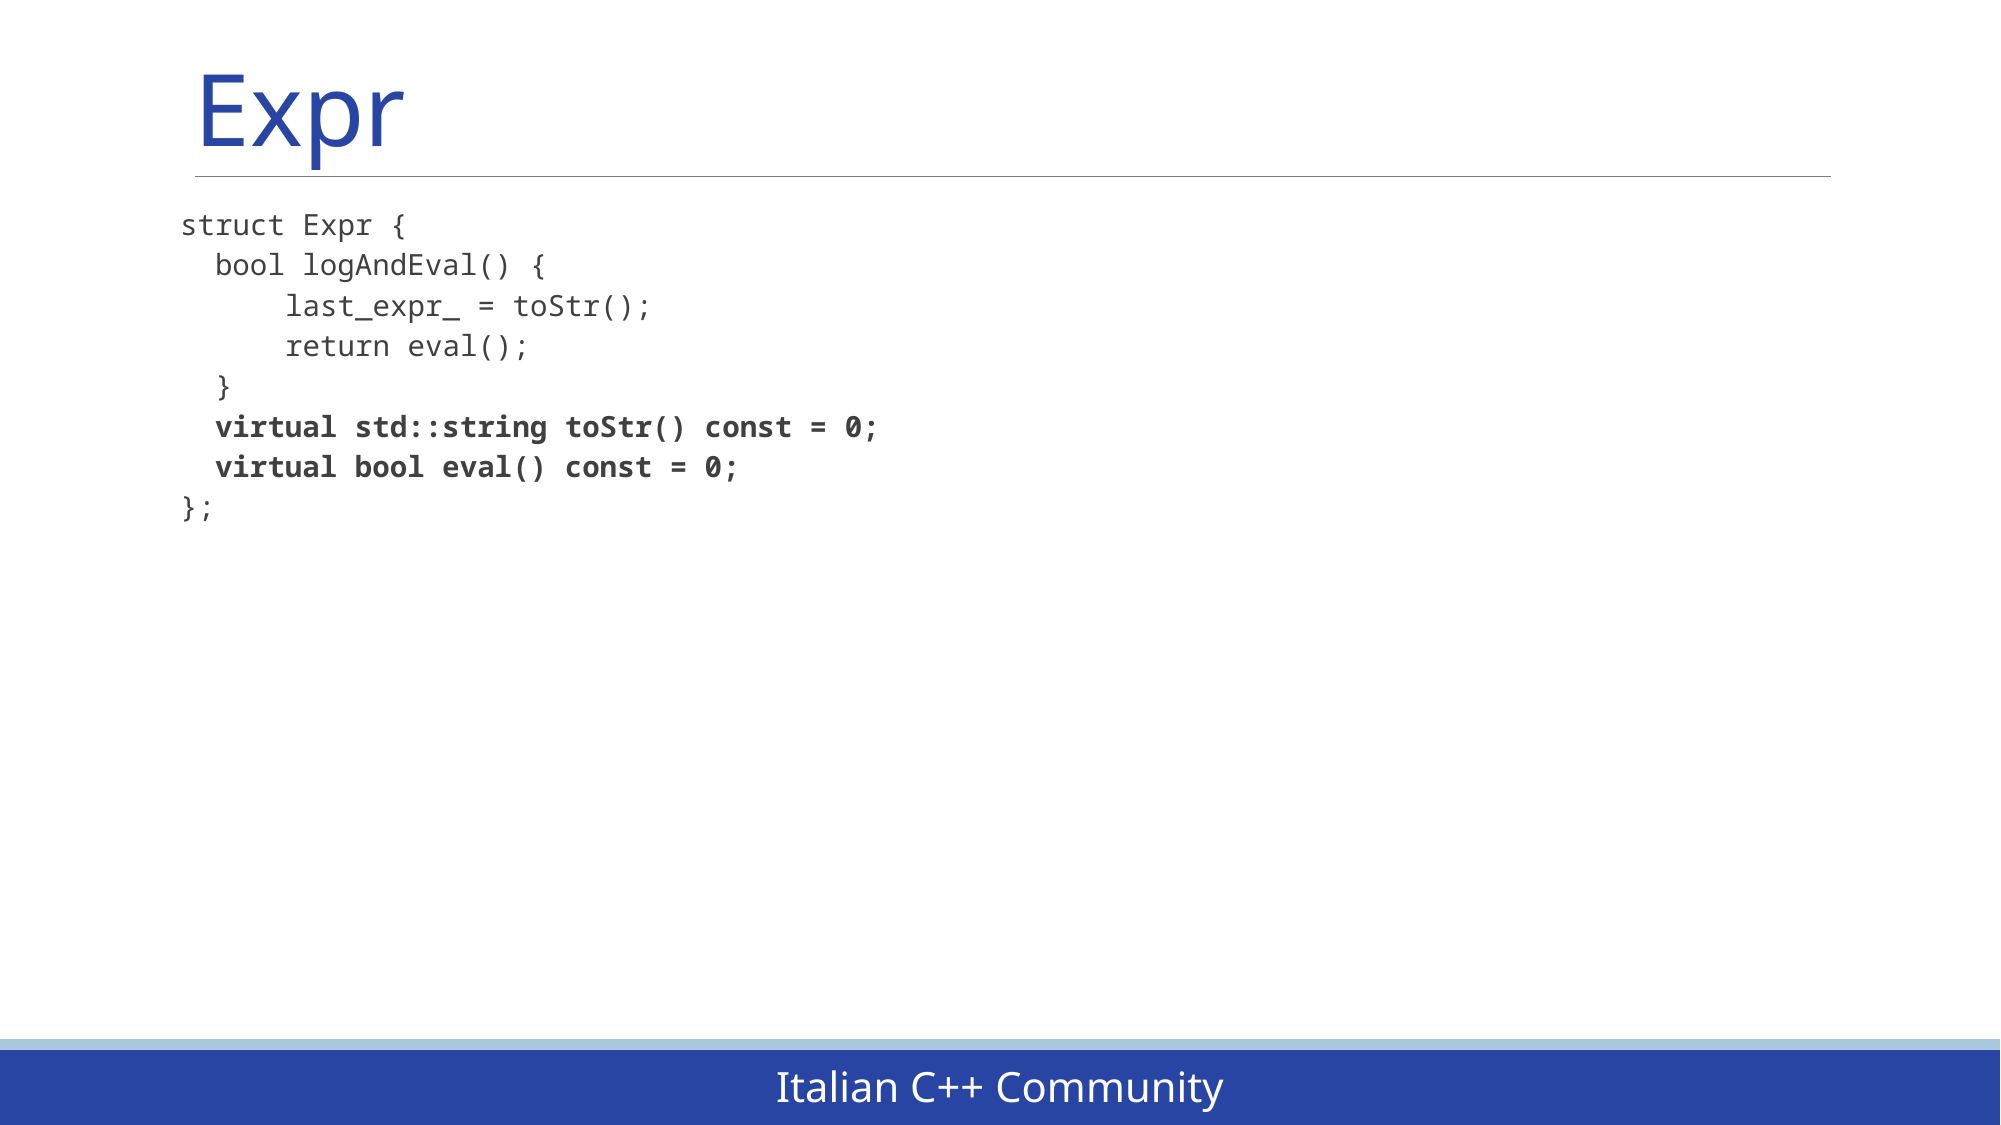

# Expr
struct Expr {
 bool logAndEval() {
 last_expr_ = toStr();
 return eval();
 }
 virtual std::string toStr() const = 0;
 virtual bool eval() const = 0;
};